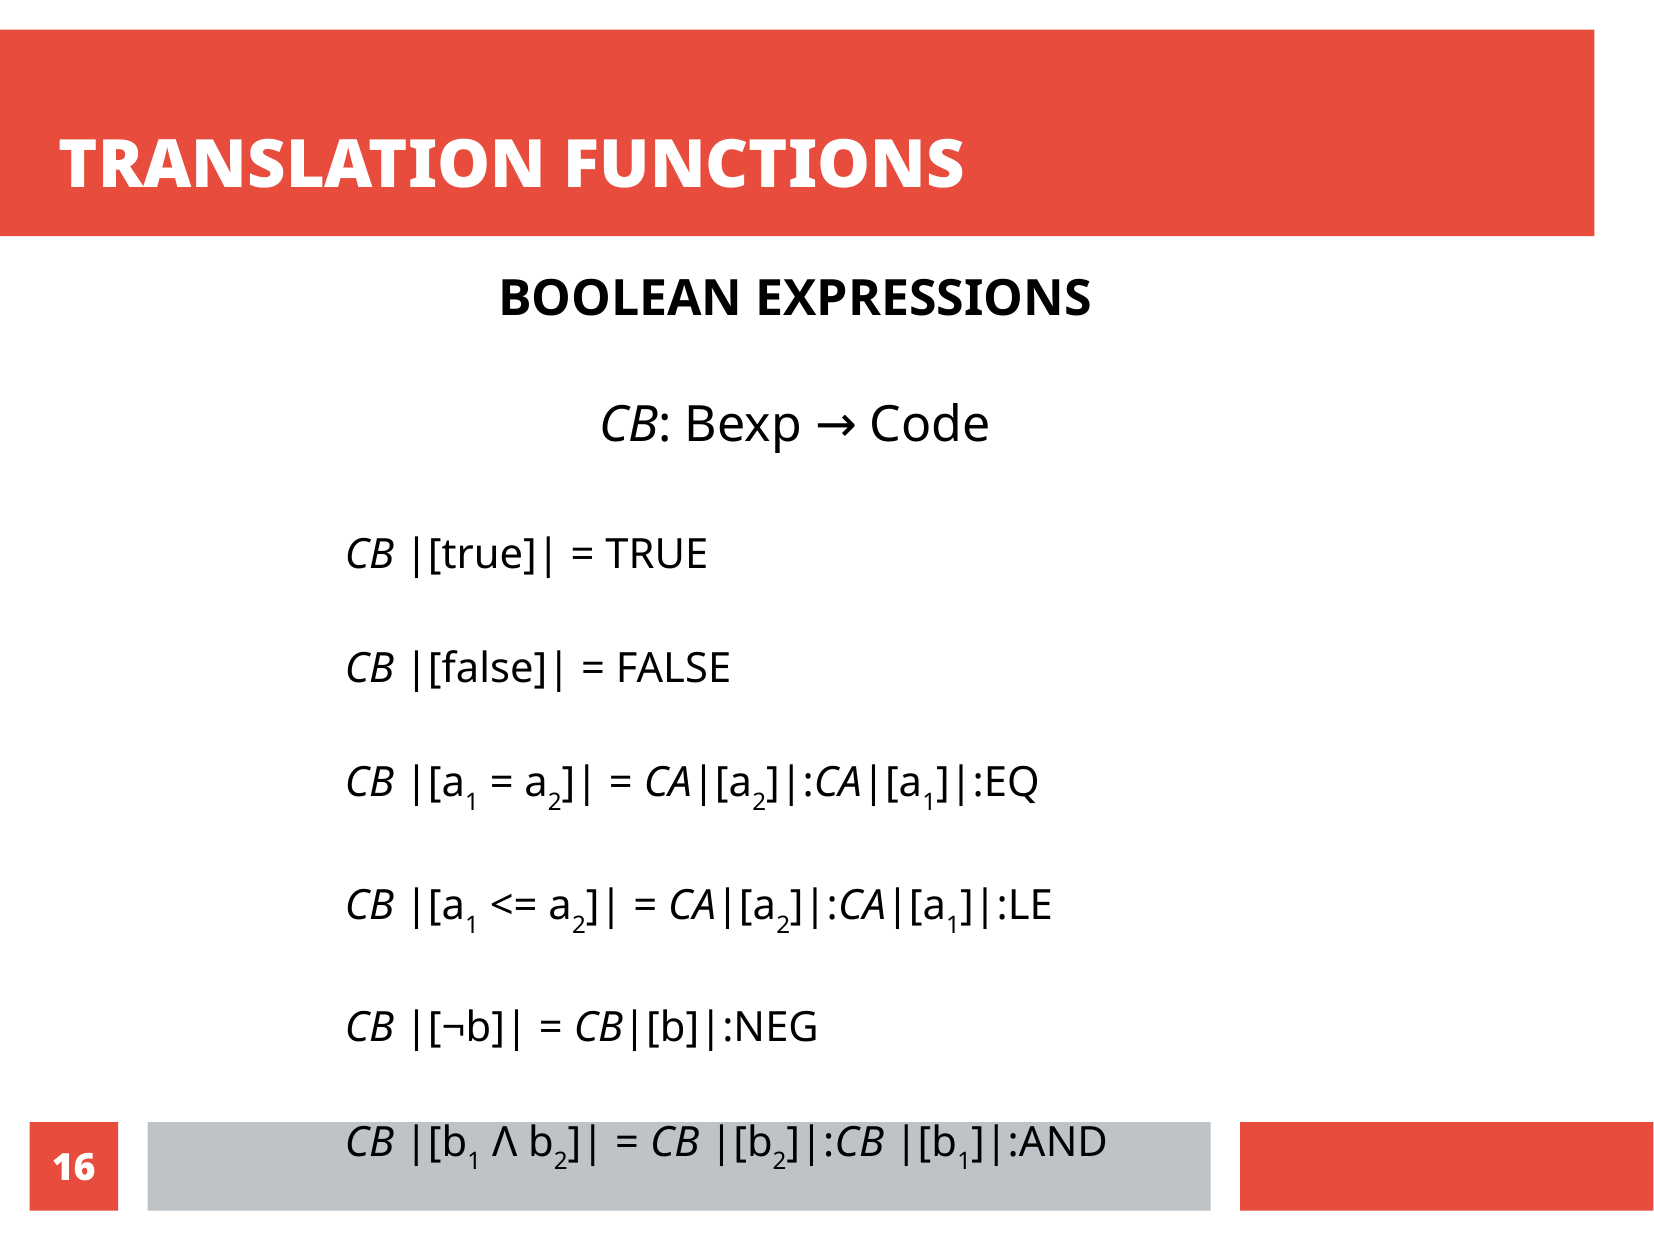

# TRANSLATION FUNCTIONS
BOOLEAN EXPRESSIONS
CB: Bexp → Code
				CB |[true]| = TRUE
				CB |[false]| = FALSE
				CB |[a1 = a2]| = CA|[a2]|:CA|[a1]|:EQ
				CB |[a1 <= a2]| = CA|[a2]|:CA|[a1]|:LE
				CB |[¬b]| = CB|[b]|:NEG
				CB |[b1 Ʌ b2]| = CB |[b2]|:CB |[b1]|:AND
16